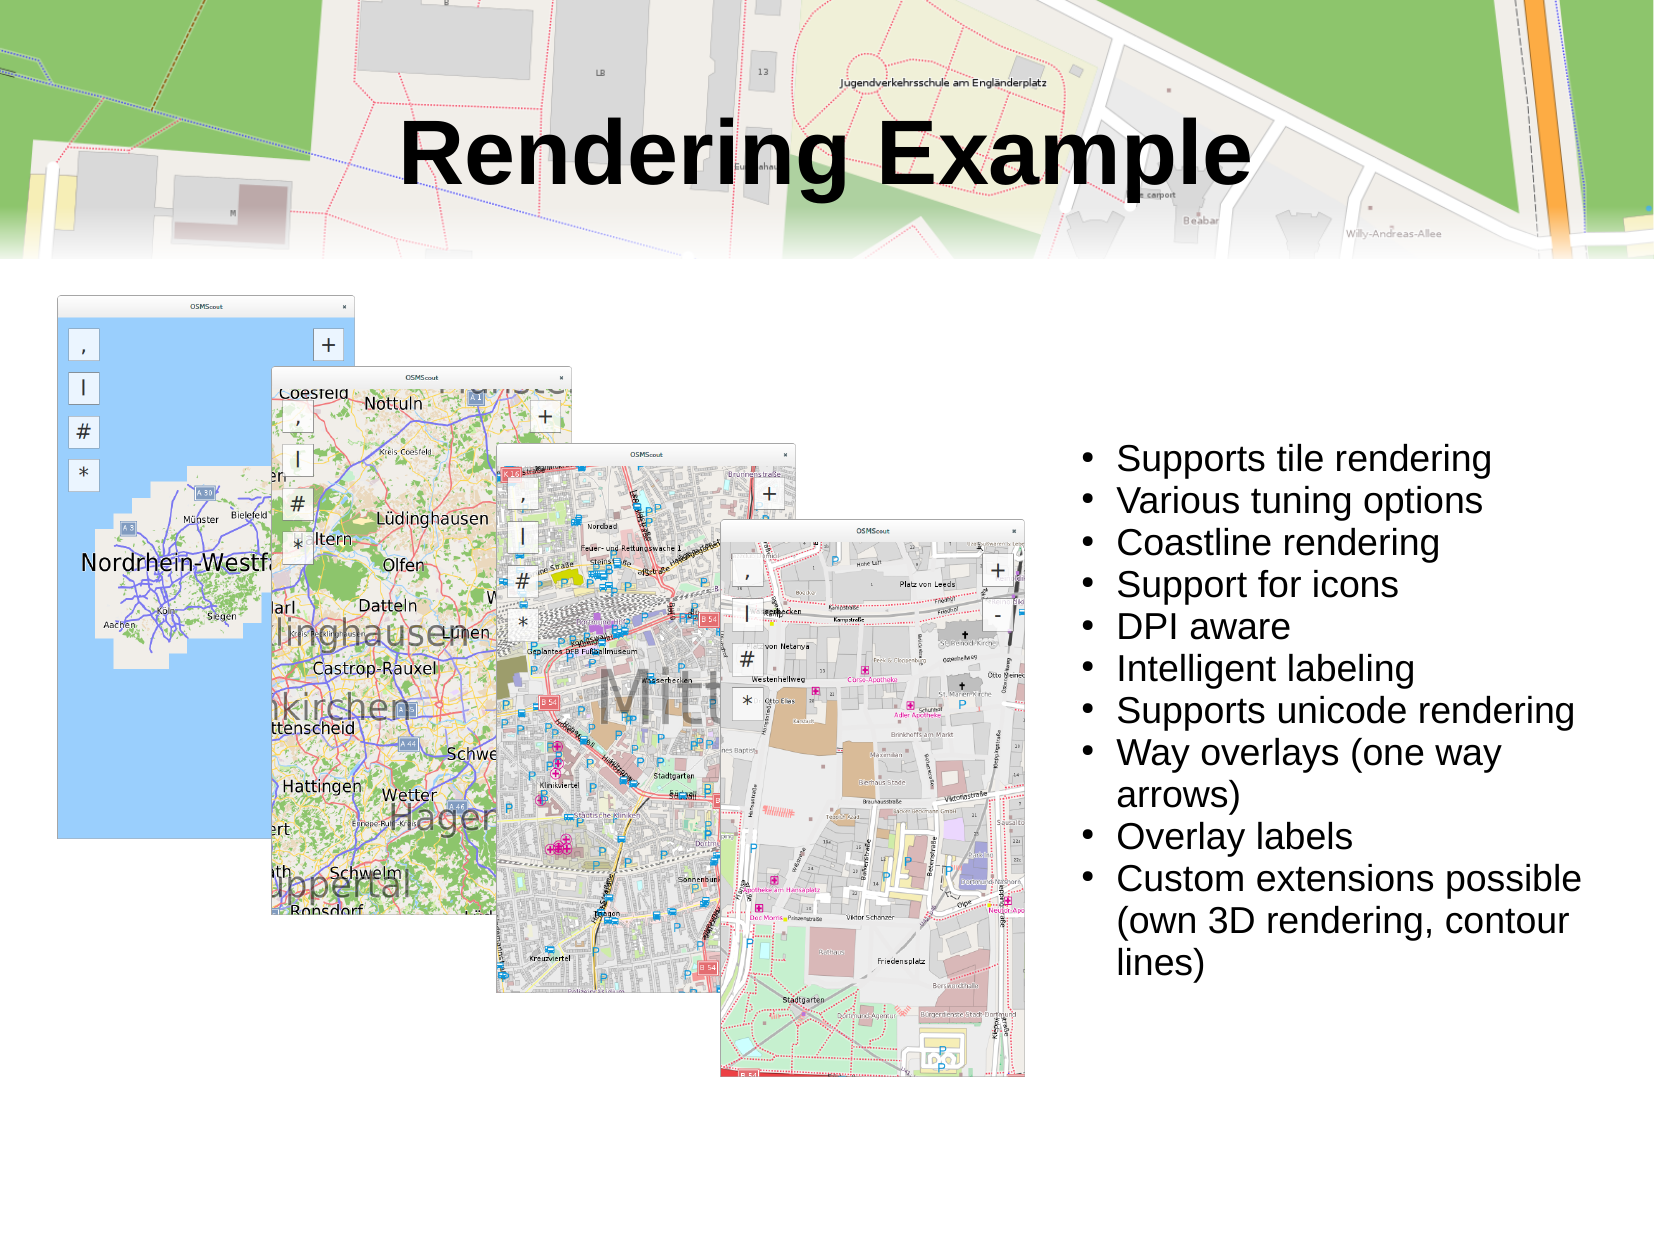

# Rendering Example
Supports tile rendering
Various tuning options
Coastline rendering
Support for icons
DPI aware
Intelligent labeling
Supports unicode rendering
Way overlays (one way arrows)
Overlay labels
Custom extensions possible (own 3D rendering, contour lines)